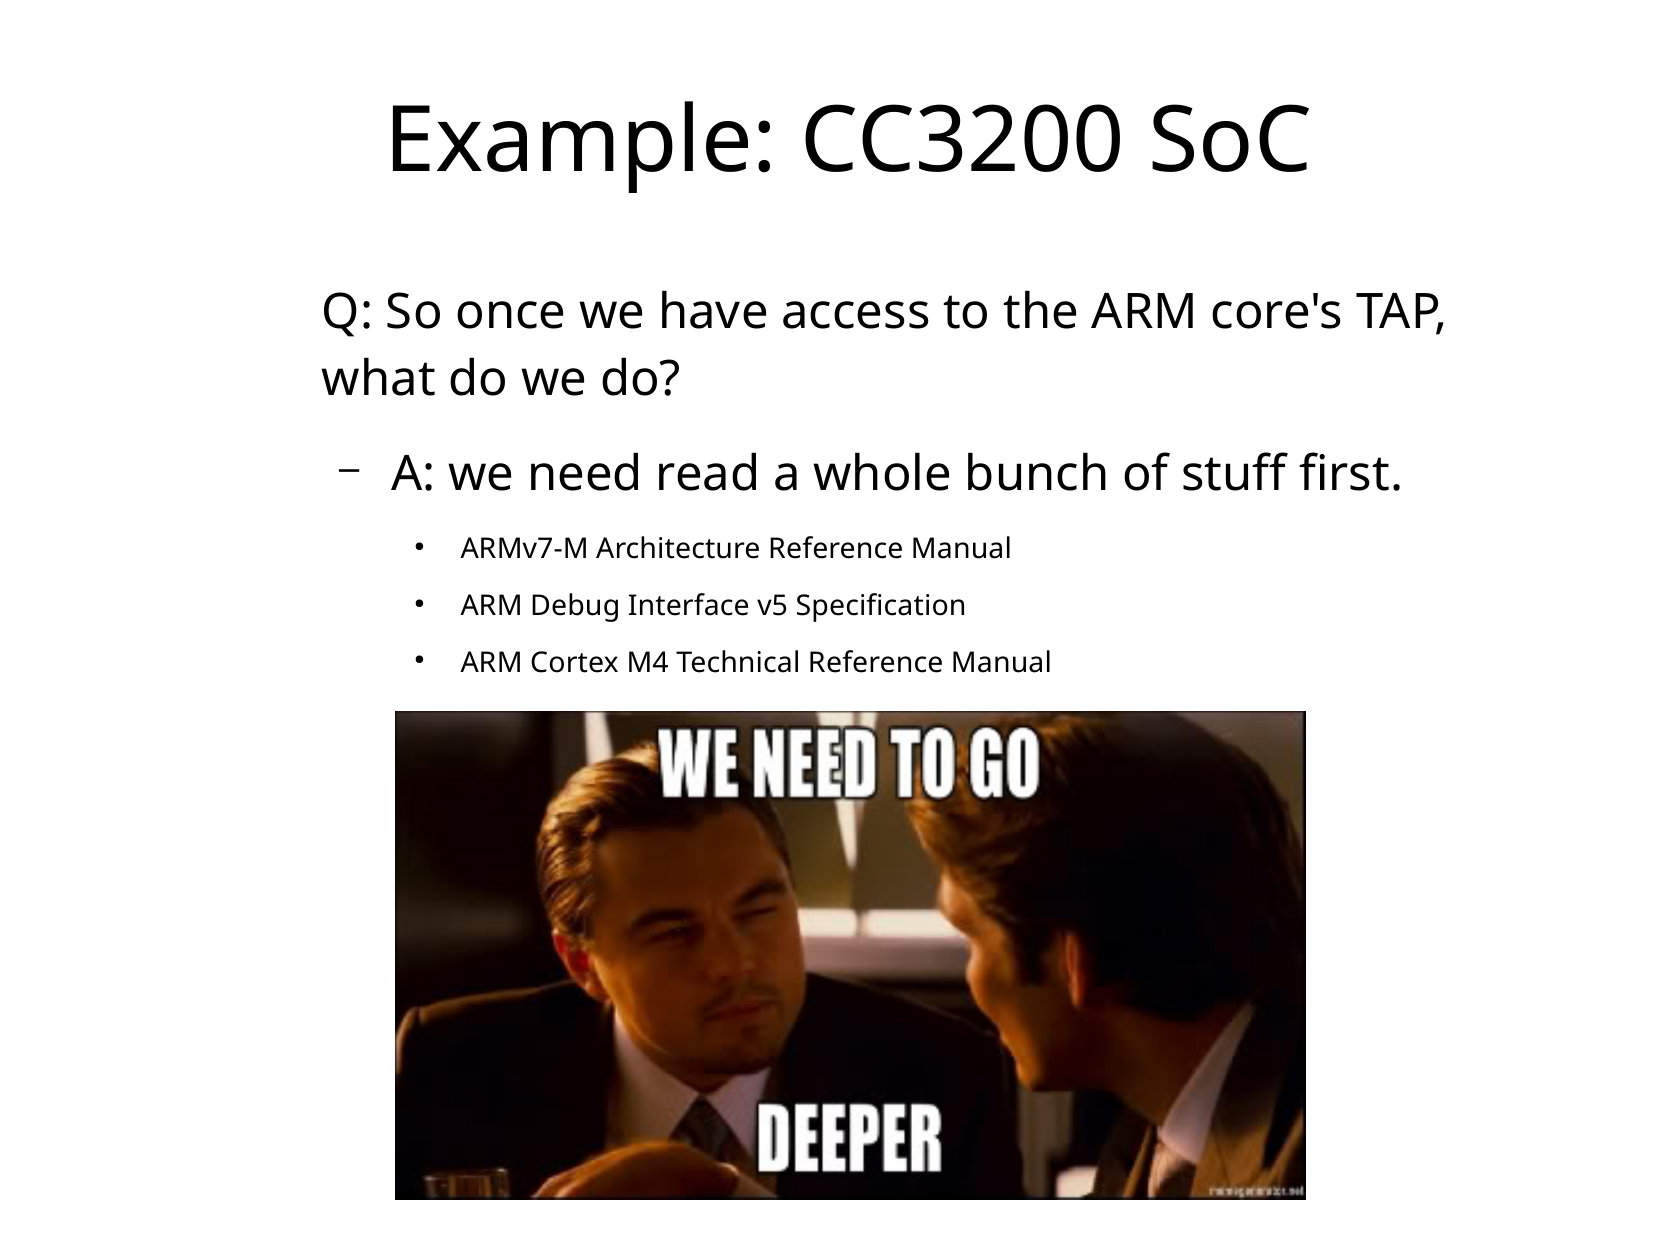

# Example: CC3200 SoC
Q: So once we have access to the ARM core's TAP, what do we do?
A: we need read a whole bunch of stuff first.
ARMv7-M Architecture Reference Manual
ARM Debug Interface v5 Specification
ARM Cortex M4 Technical Reference Manual